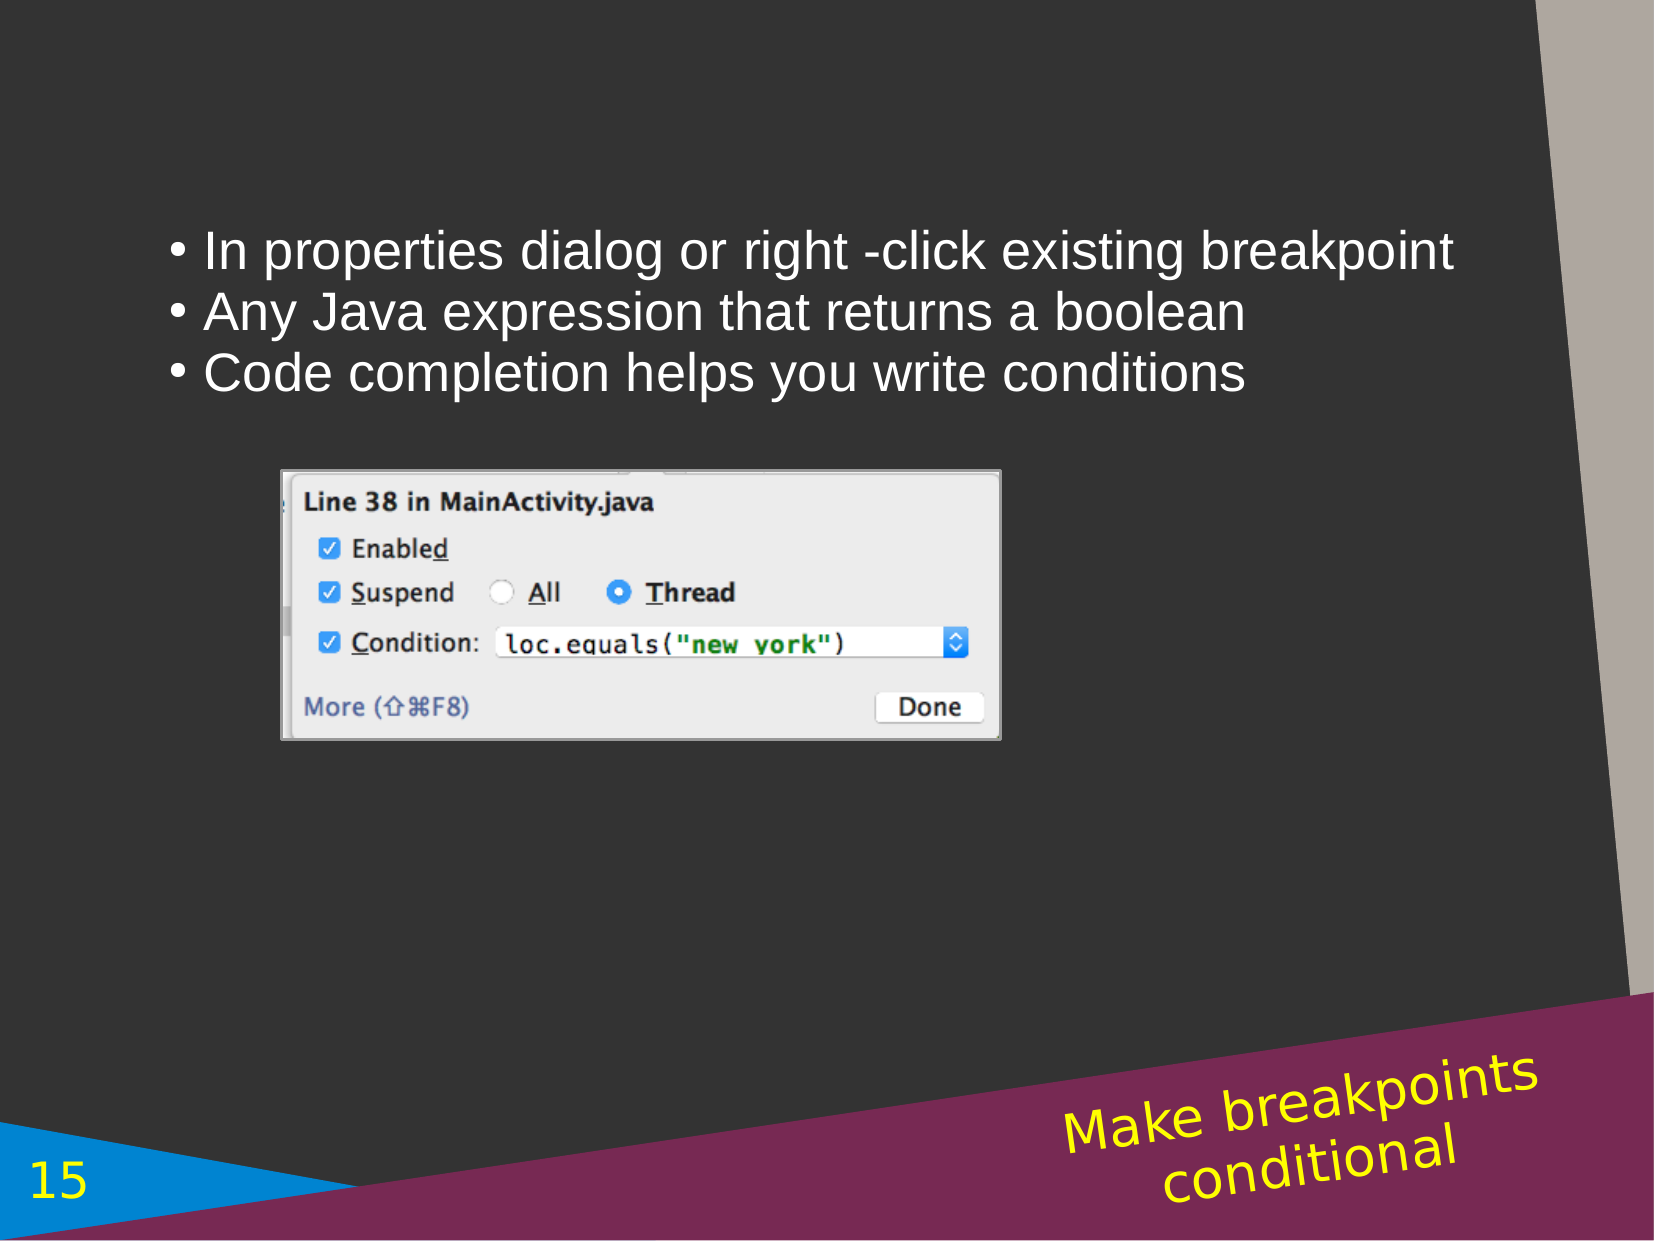

In properties dialog or right -click existing breakpoint
Any Java expression that returns a boolean
Code completion helps you write conditions
# Make breakpoints conditional
15